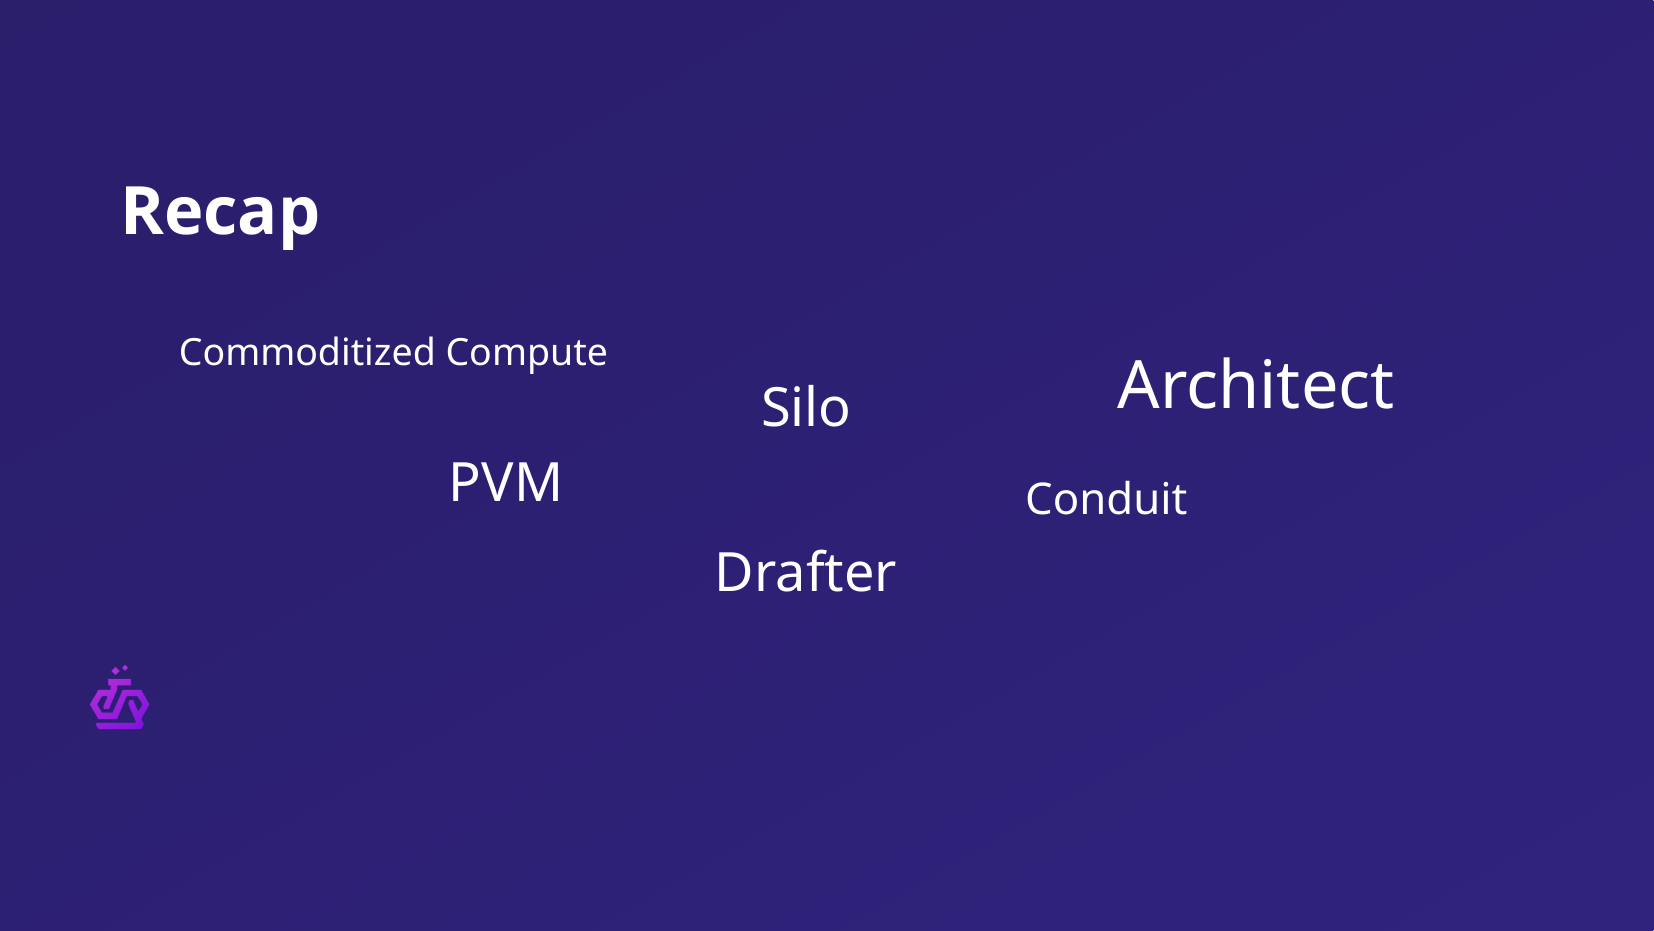

# Recap
Commoditized Compute
Architect
Silo
PVM
Conduit
Drafter